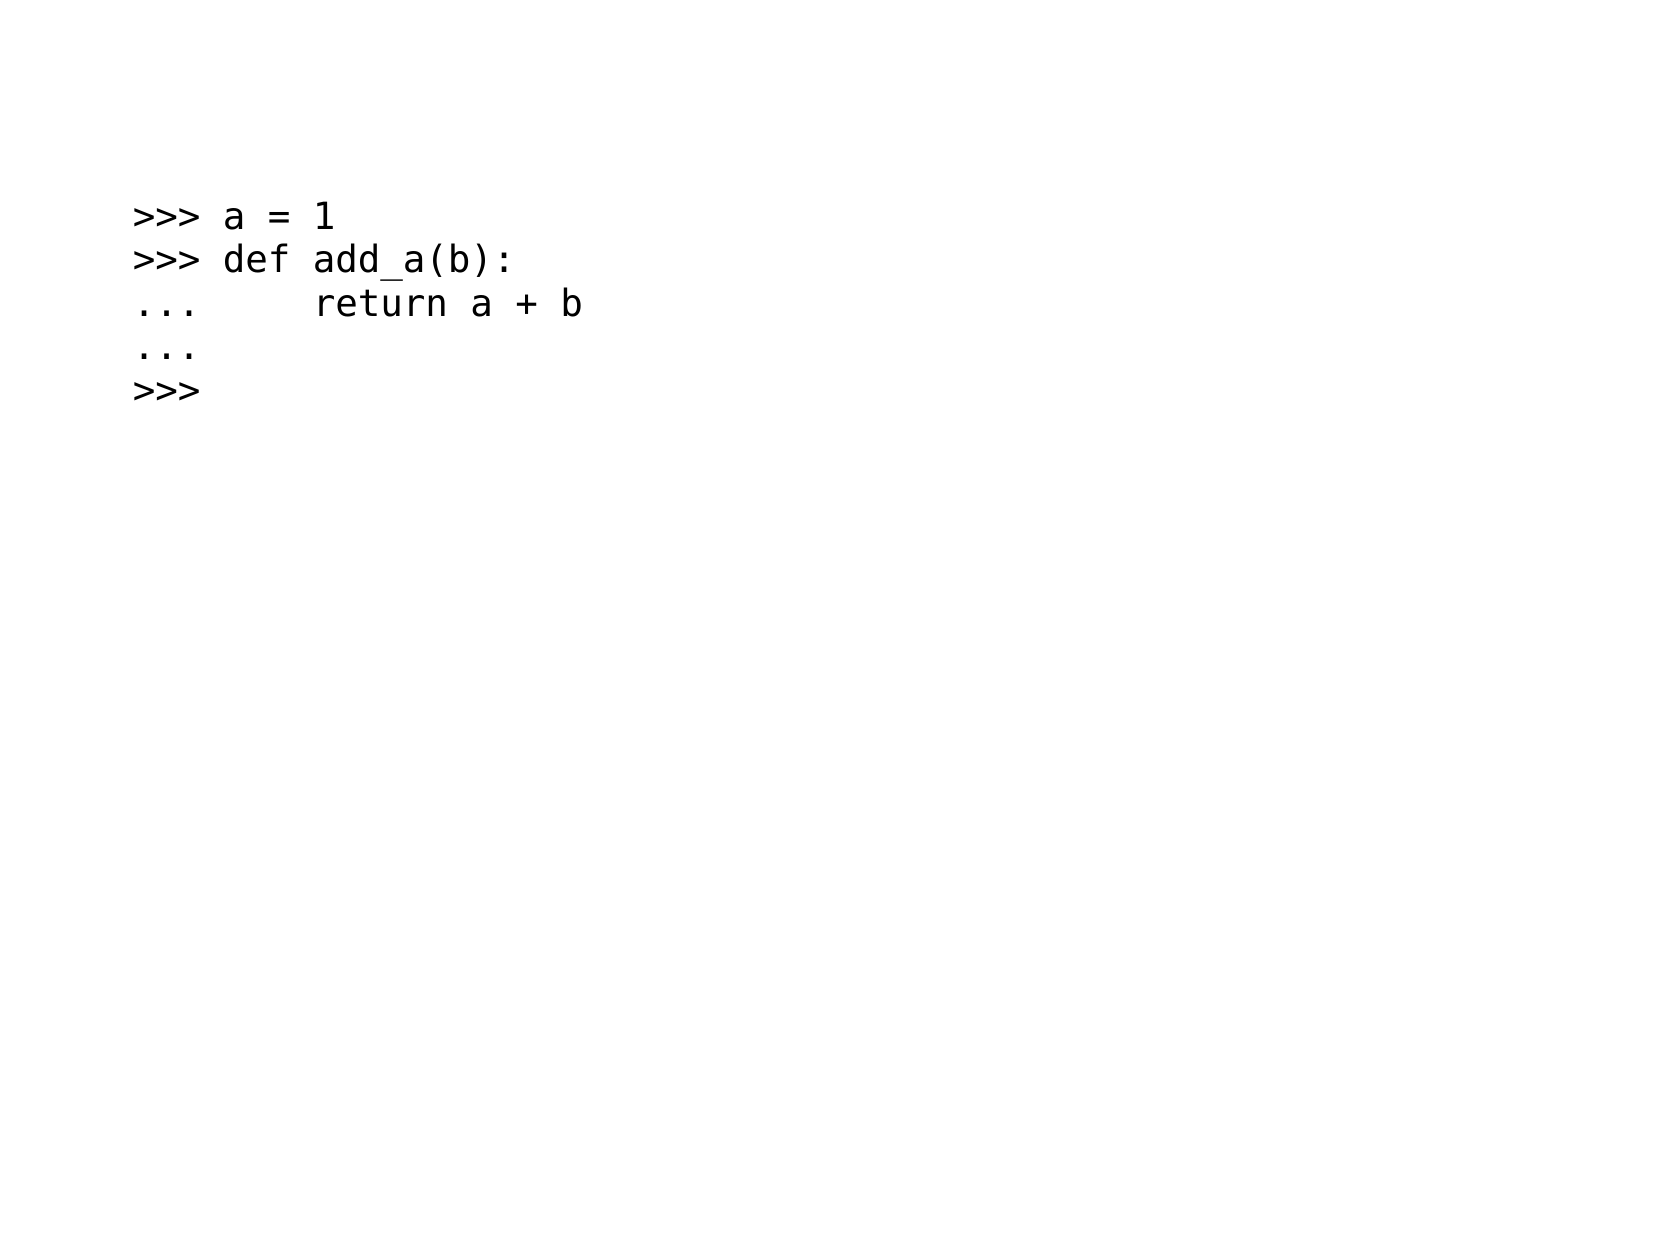

>>> a = 1
>>> def add_a(b):
... return a + b
...
>>>